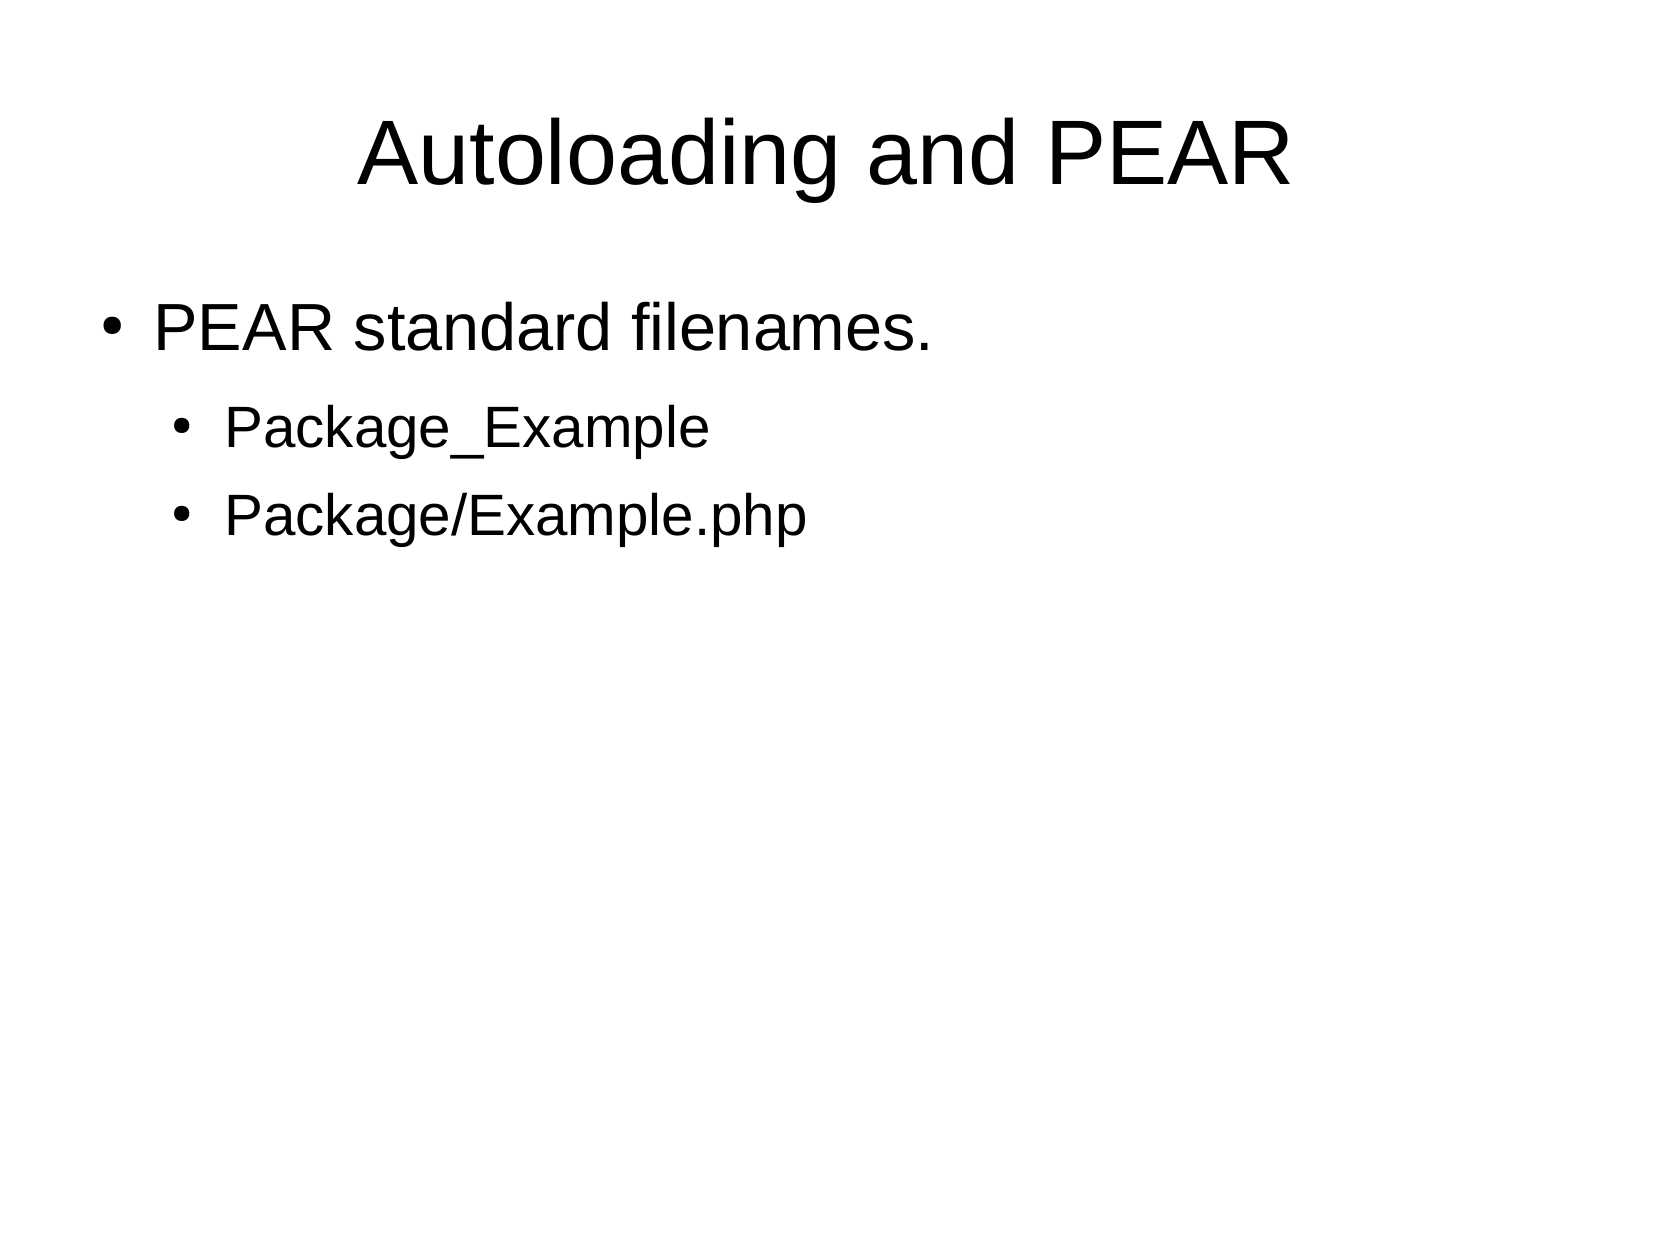

# Autoloading and PEAR
PEAR standard filenames.
Package_Example
Package/Example.php